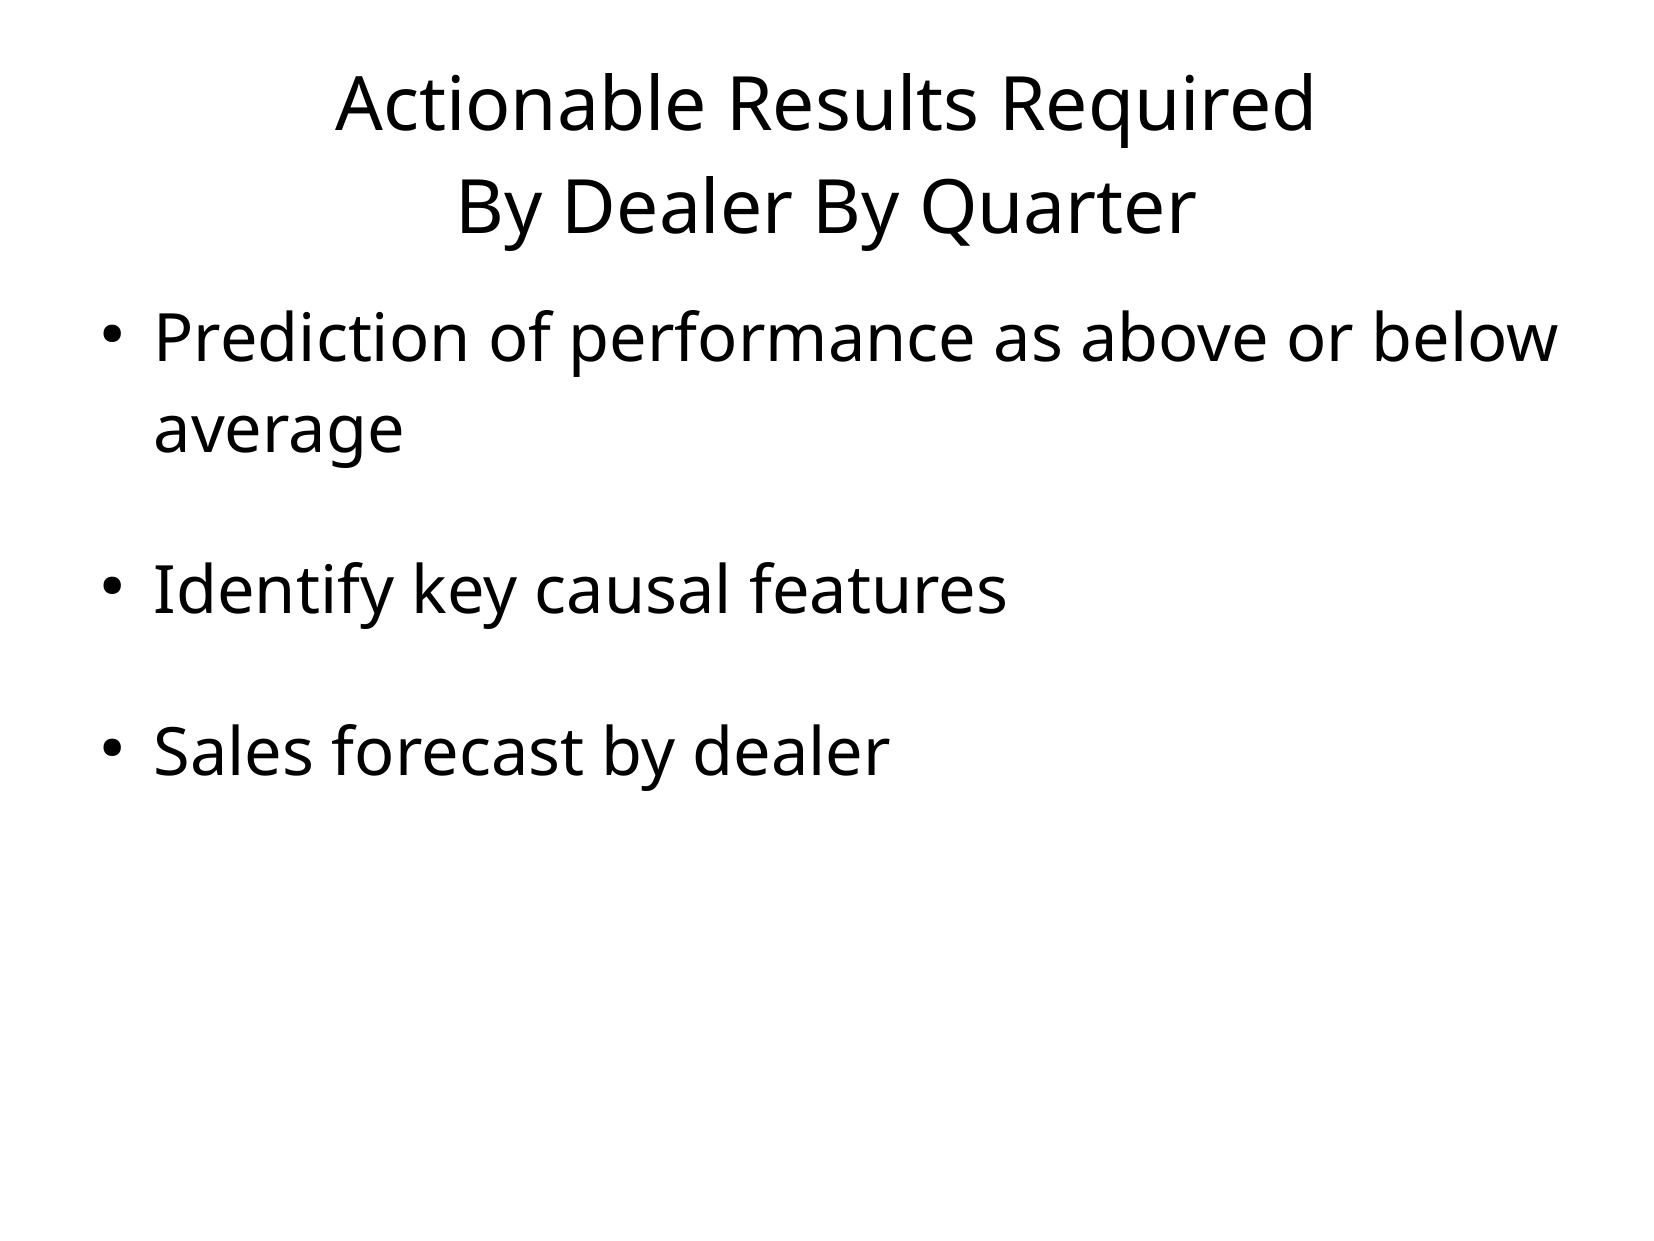

# Actionable Results Required By Dealer By Quarter
Prediction of performance as above or below average
Identify key causal features
Sales forecast by dealer